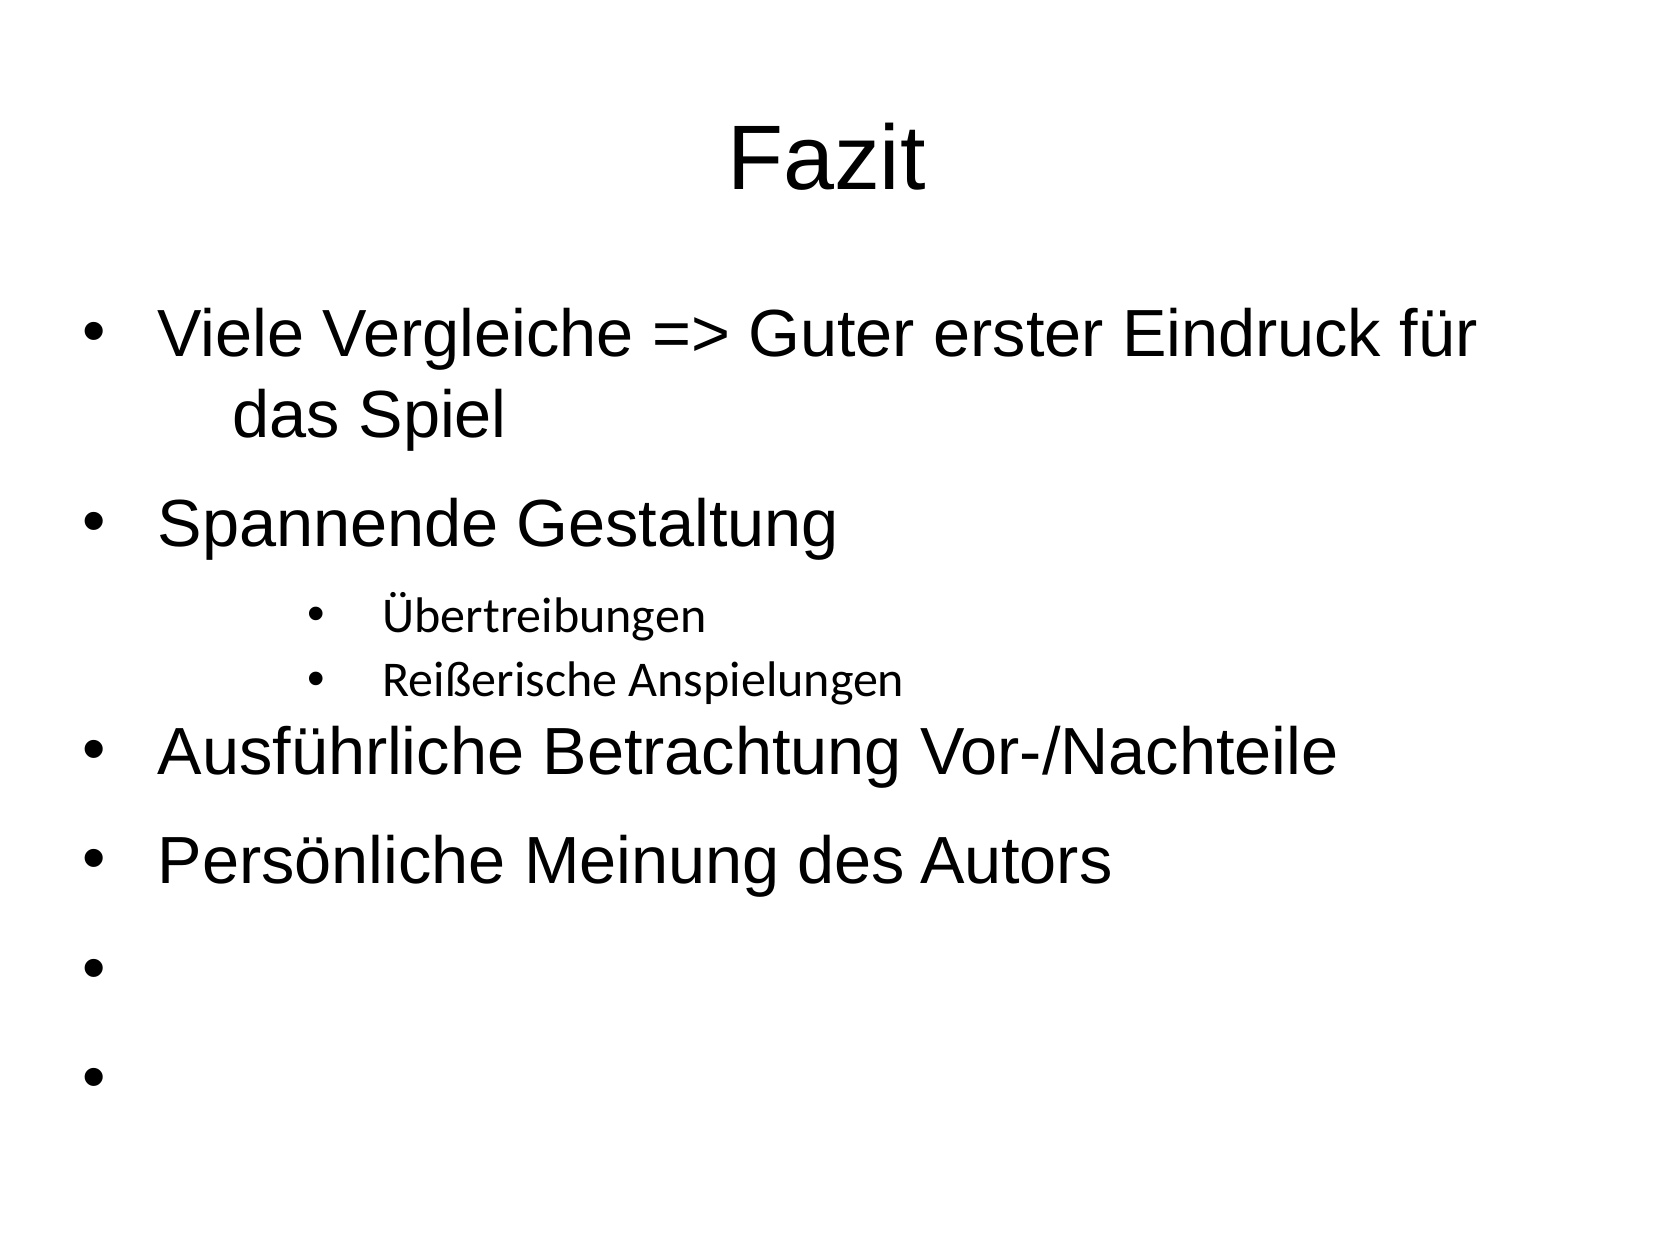

# Fazit
Viele Vergleiche => Guter erster Eindruck für das Spiel
Spannende Gestaltung
Übertreibungen
Reißerische Anspielungen
Ausführliche Betrachtung Vor-/Nachteile
Persönliche Meinung des Autors